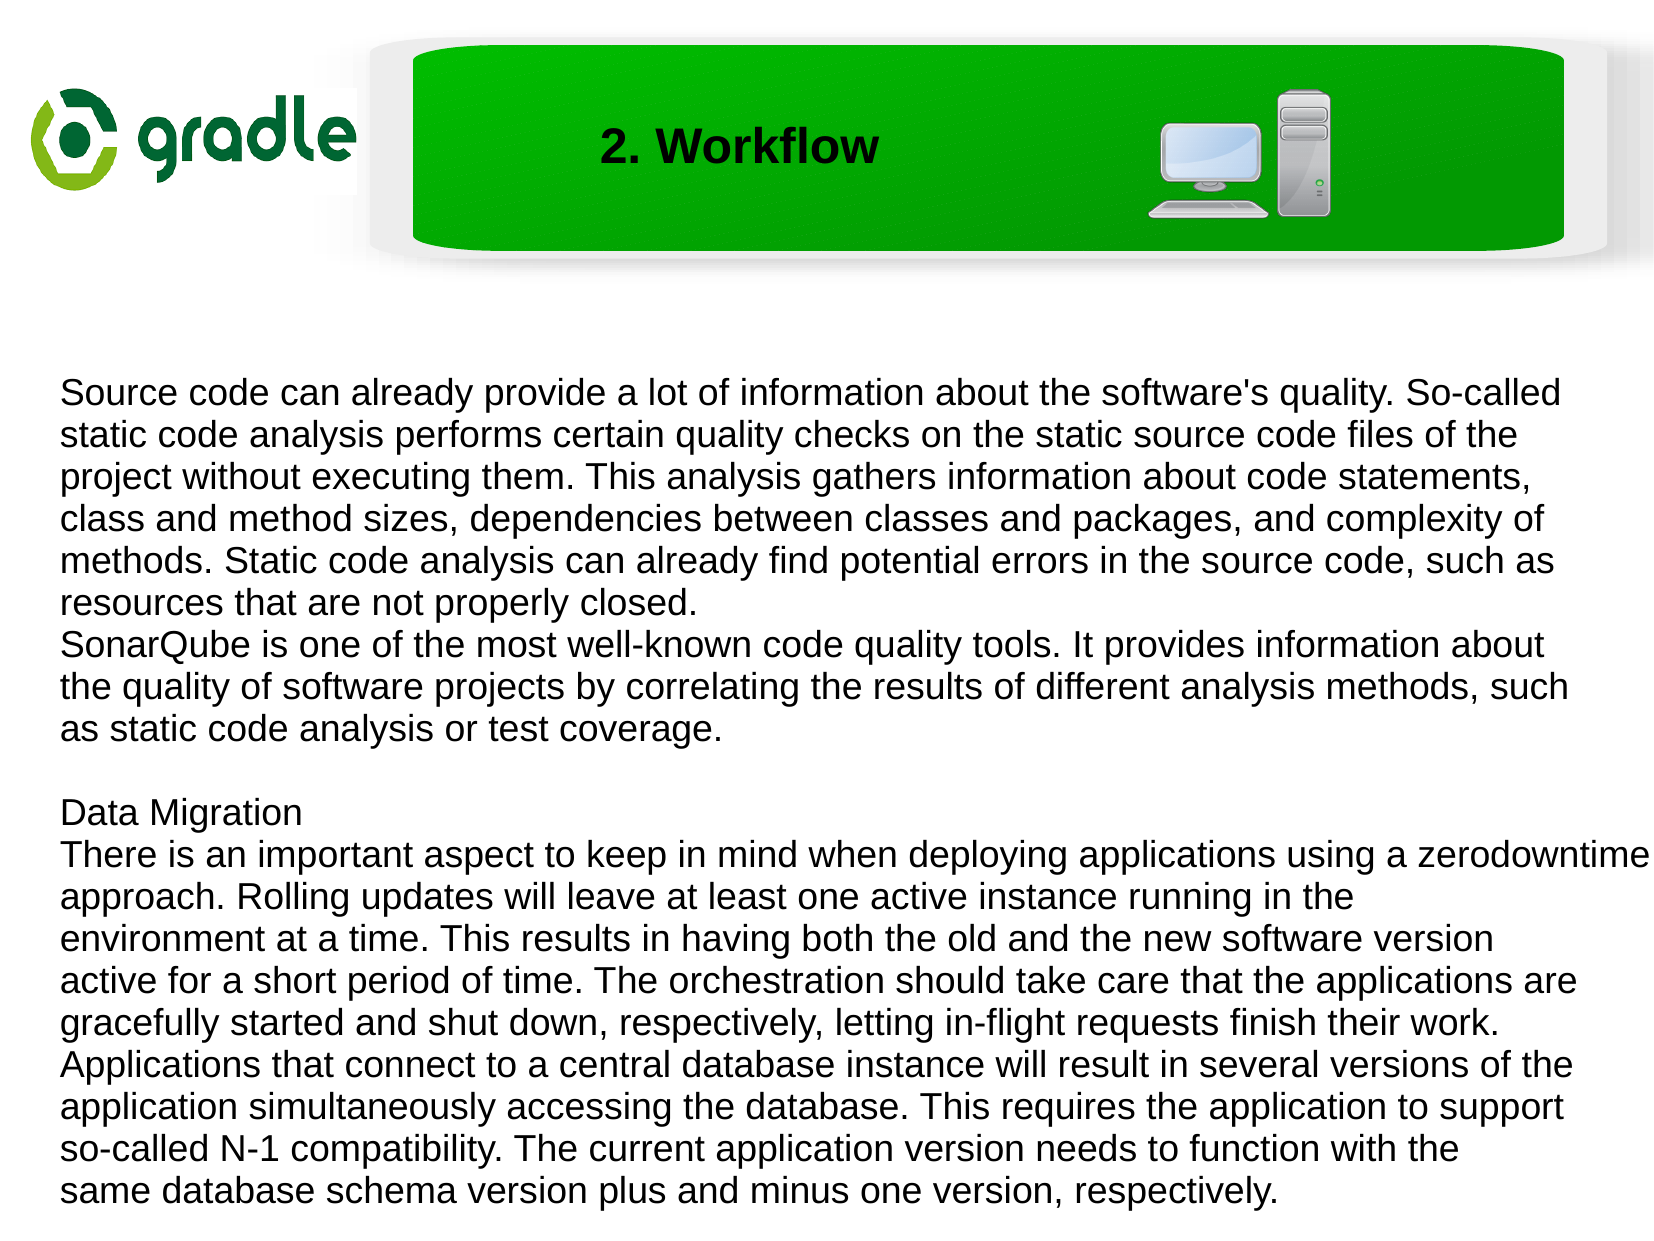

2. Workflow
Source code can already provide a lot of information about the software's quality. So-called
static code analysis performs certain quality checks on the static source code files of the
project without executing them. This analysis gathers information about code statements,
class and method sizes, dependencies between classes and packages, and complexity of
methods. Static code analysis can already find potential errors in the source code, such as
resources that are not properly closed.
SonarQube is one of the most well-known code quality tools. It provides information about
the quality of software projects by correlating the results of different analysis methods, such
as static code analysis or test coverage.
Data Migration
There is an important aspect to keep in mind when deploying applications using a zerodowntime
approach. Rolling updates will leave at least one active instance running in the
environment at a time. This results in having both the old and the new software version
active for a short period of time. The orchestration should take care that the applications are
gracefully started and shut down, respectively, letting in-flight requests finish their work.
Applications that connect to a central database instance will result in several versions of the
application simultaneously accessing the database. This requires the application to support
so-called N-1 compatibility. The current application version needs to function with the
same database schema version plus and minus one version, respectively.